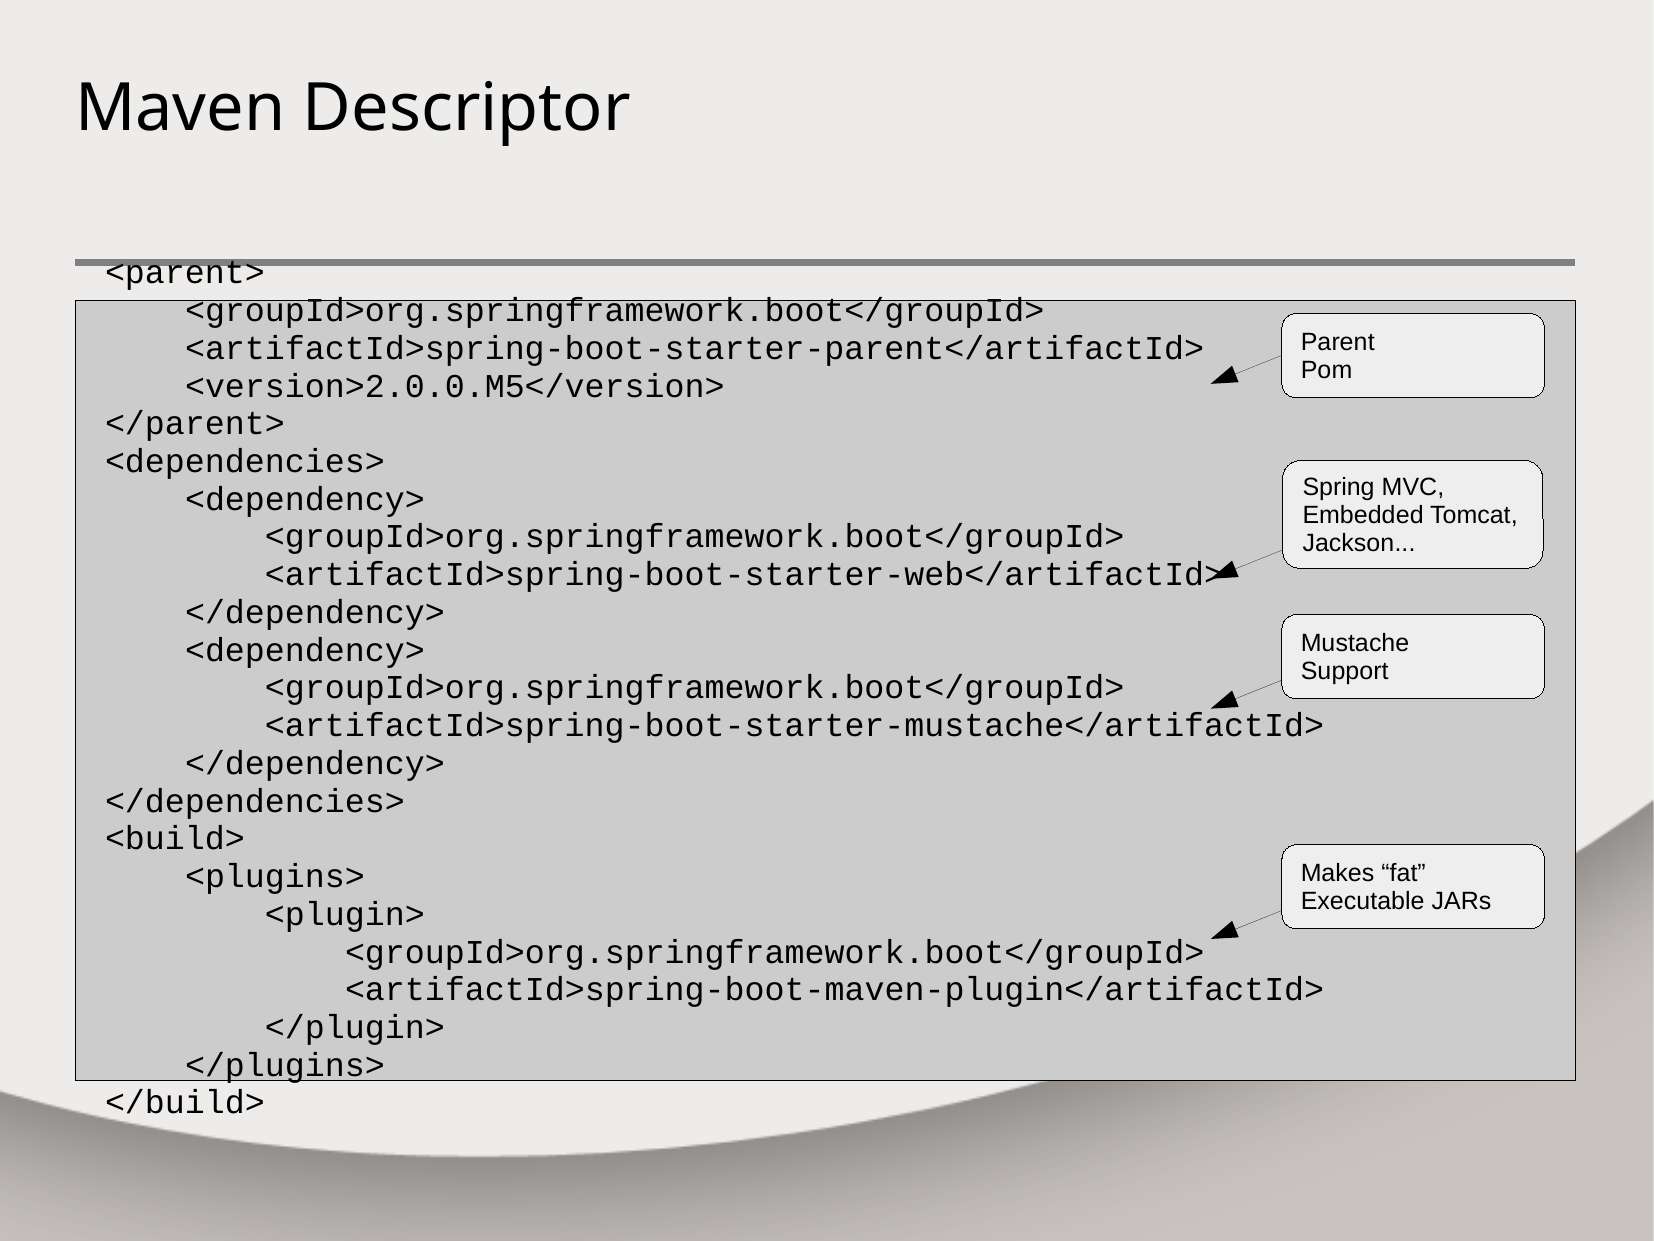

# Maven Descriptor
<parent>
 <groupId>org.springframework.boot</groupId>
 <artifactId>spring-boot-starter-parent</artifactId>
 <version>2.0.0.M5</version>
</parent>
<dependencies>
 <dependency>
 <groupId>org.springframework.boot</groupId>
 <artifactId>spring-boot-starter-web</artifactId>
 </dependency>
 <dependency>
 <groupId>org.springframework.boot</groupId>
 <artifactId>spring-boot-starter-mustache</artifactId>
 </dependency>
</dependencies>
<build>
 <plugins>
 <plugin>
 <groupId>org.springframework.boot</groupId>
 <artifactId>spring-boot-maven-plugin</artifactId>
 </plugin>
 </plugins>
</build>
Parent
Pom
Spring MVC,
Embedded Tomcat,
Jackson...
Mustache
Support
Makes “fat”
Executable JARs